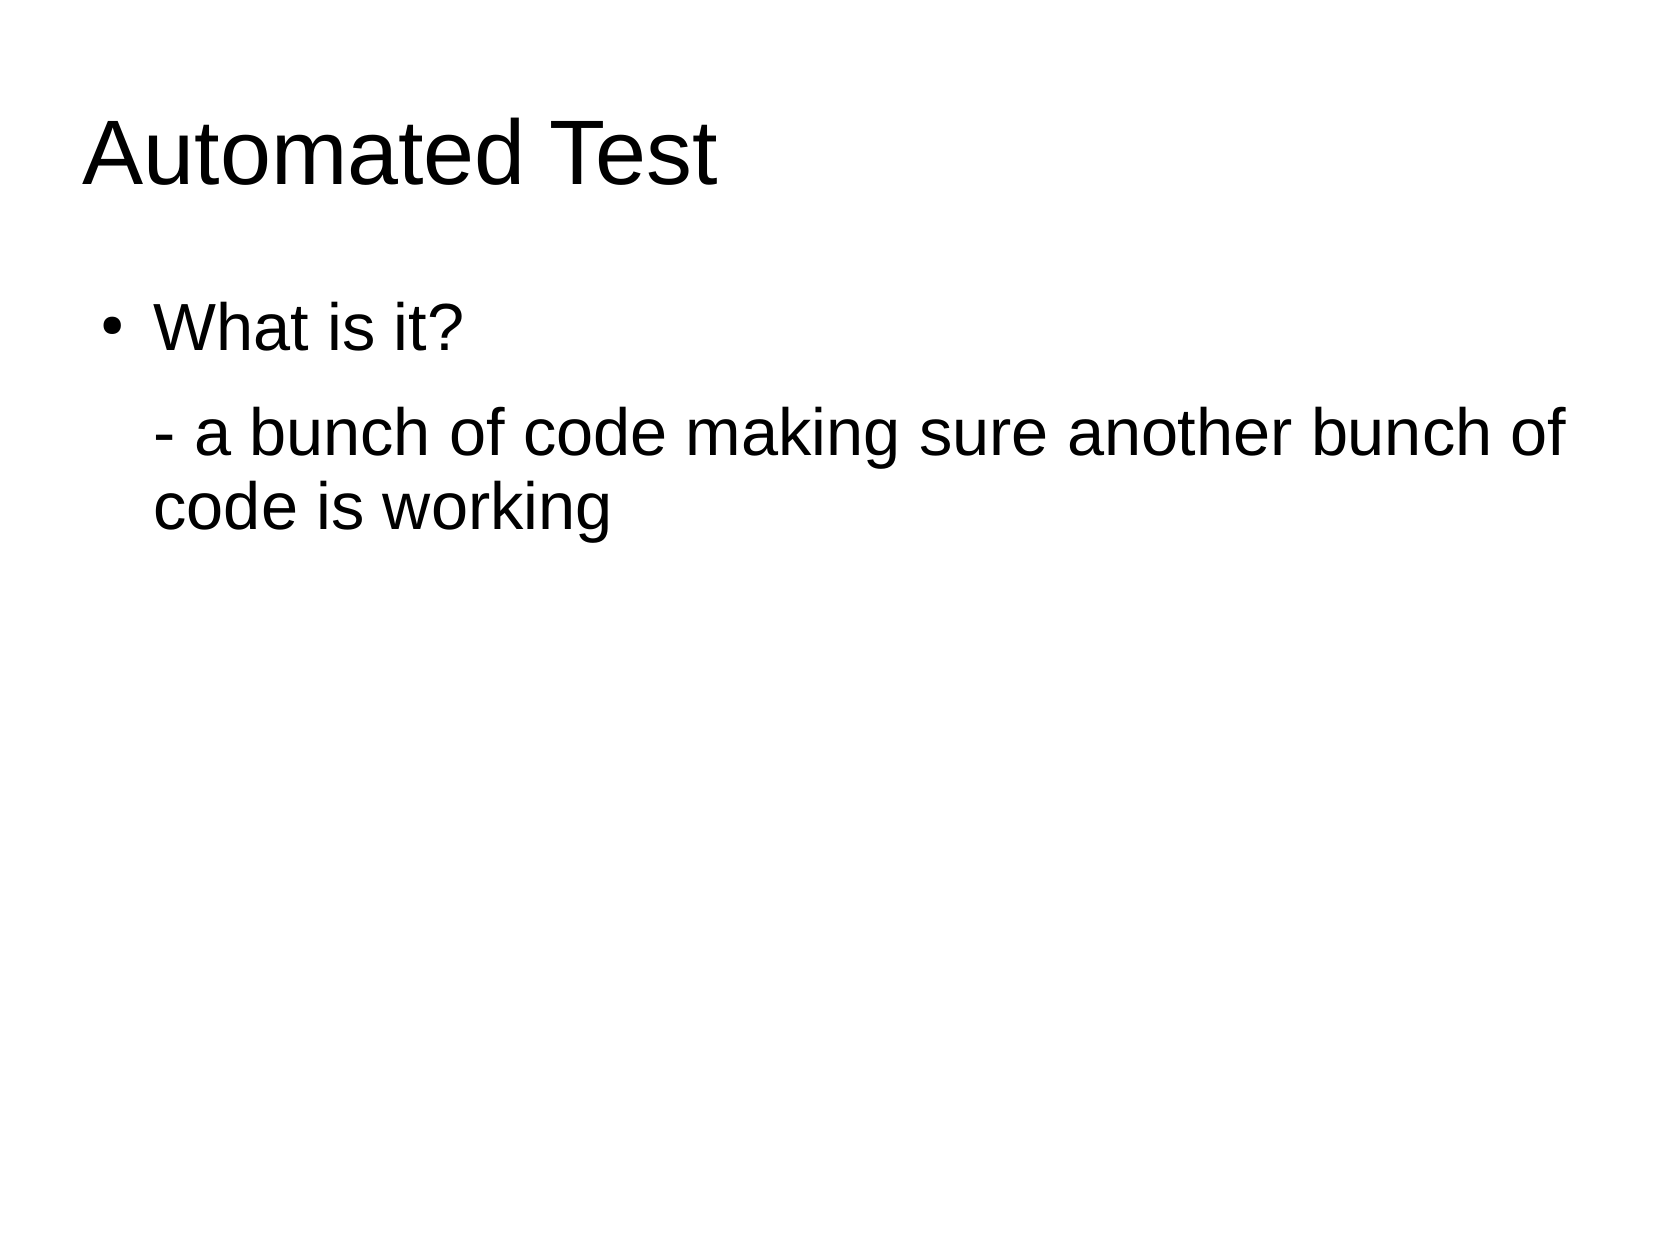

# Automated Test
What is it?
- a bunch of code making sure another bunch of code is working